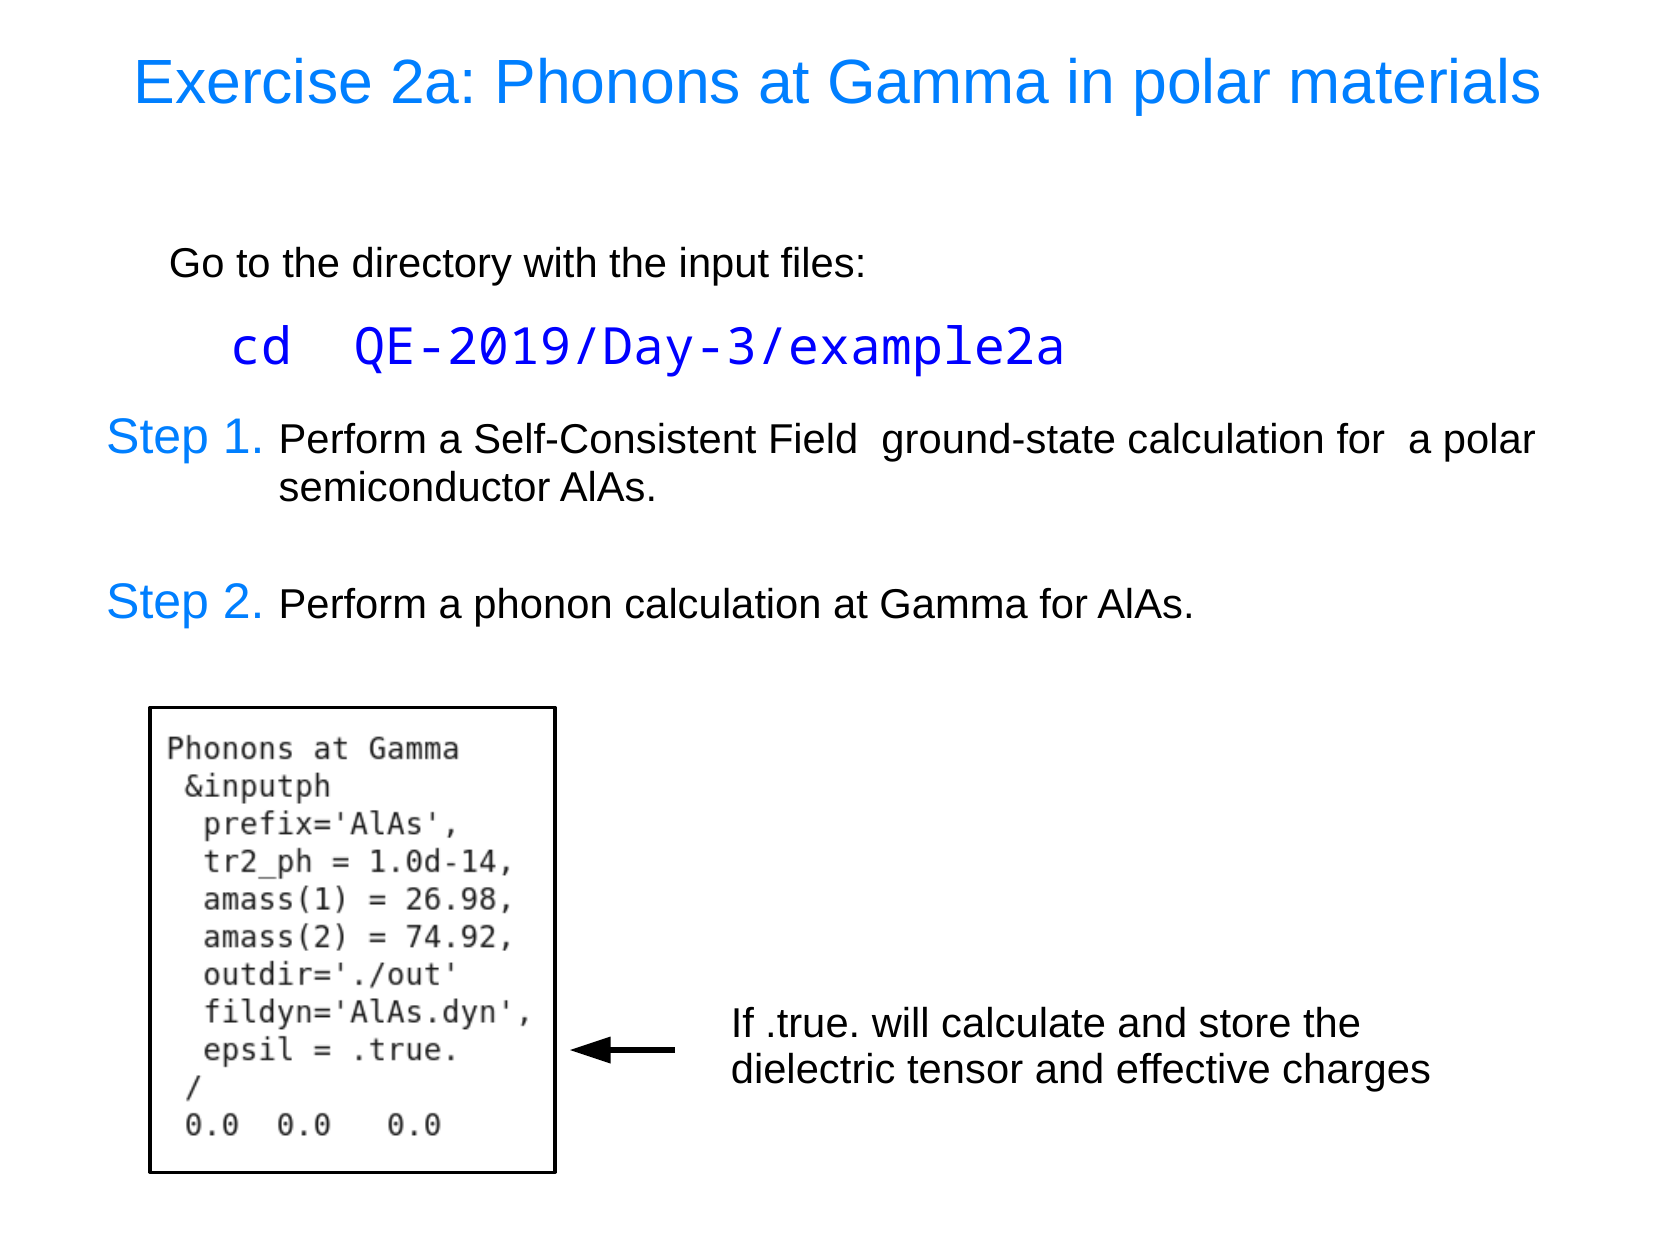

Exercise 2a: Phonons at Gamma in polar materials
# Go to the directory with the input files:
 cd QE-2019/Day-3/example2a
Step 1. Perform a Self-Consistent Field ground-state calculation for a polar semiconductor AlAs.
Step 2. Perform a phonon calculation at Gamma for AlAs.
If .true. will calculate and store the dielectric tensor and effective charges